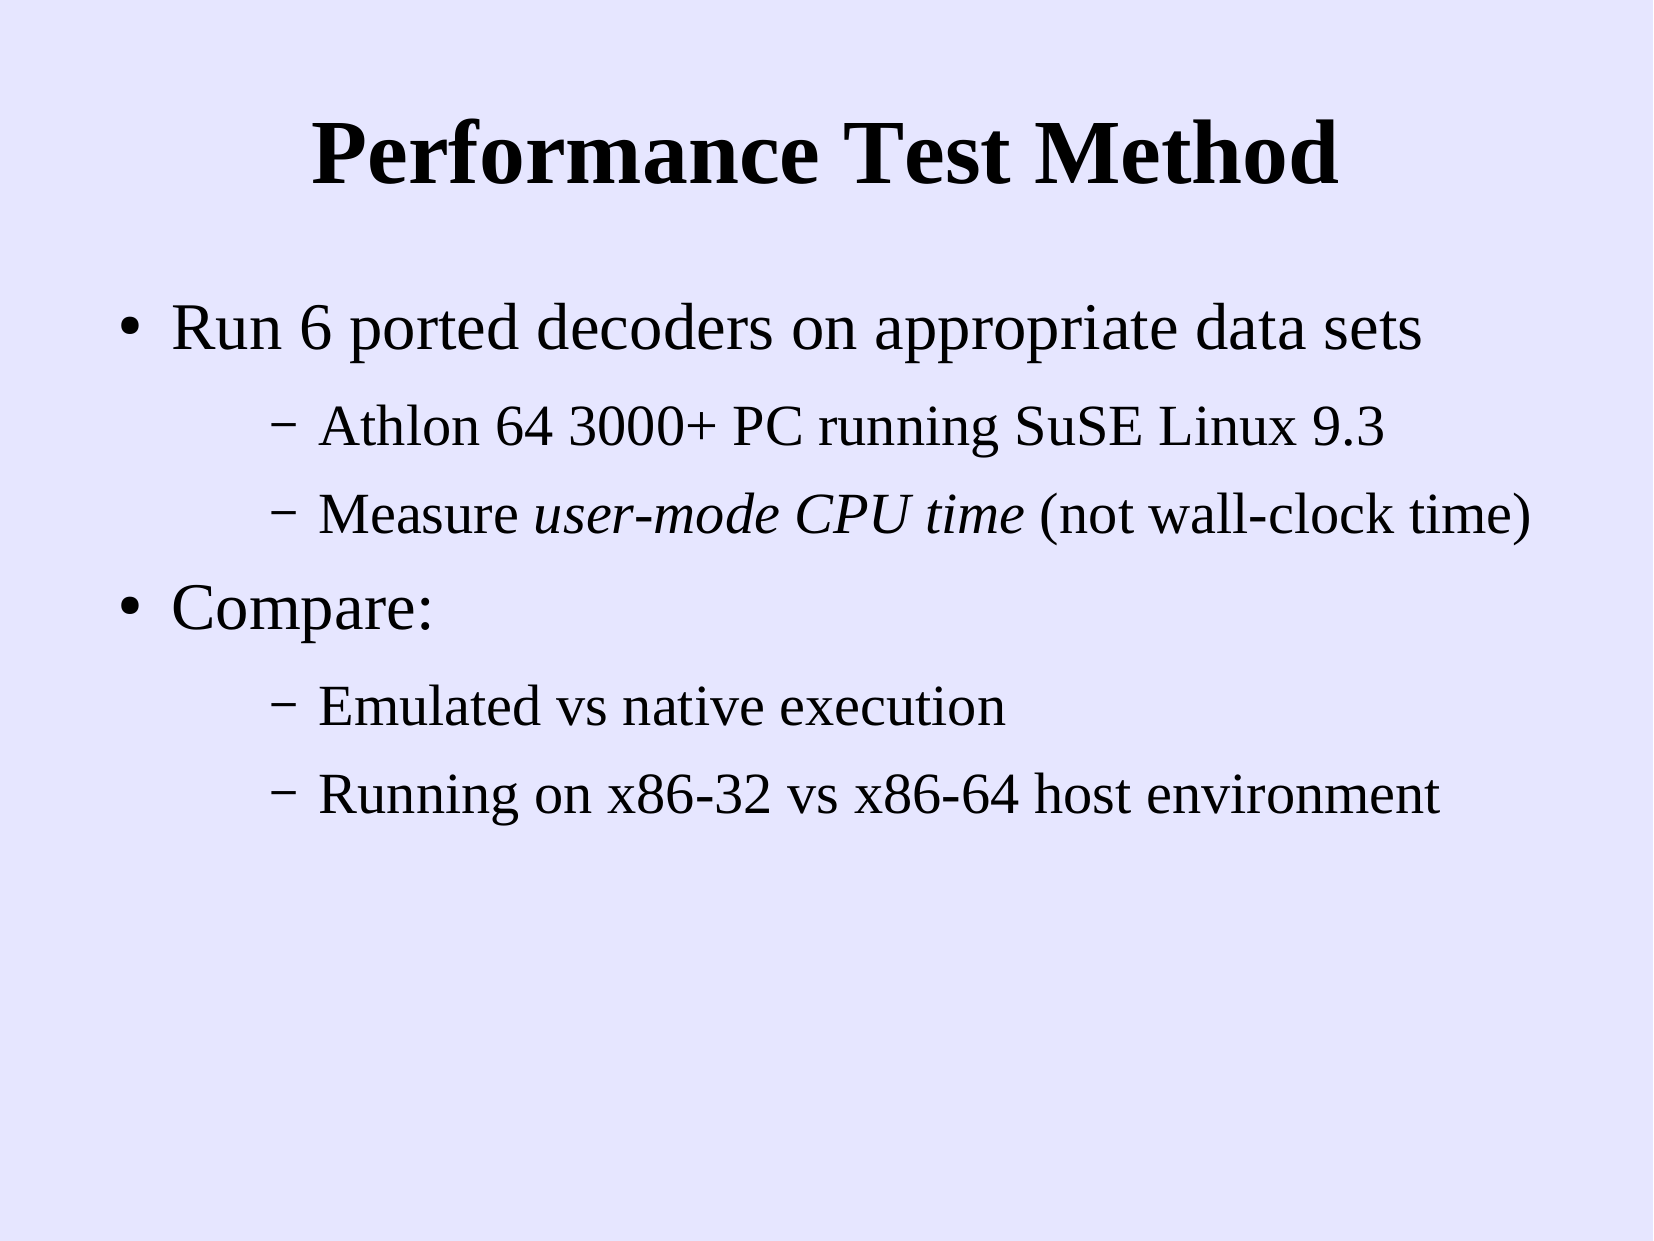

# Performance Test Method
Run 6 ported decoders on appropriate data sets
Athlon 64 3000+ PC running SuSE Linux 9.3
Measure user-mode CPU time (not wall-clock time)
Compare:
Emulated vs native execution
Running on x86-32 vs x86-64 host environment